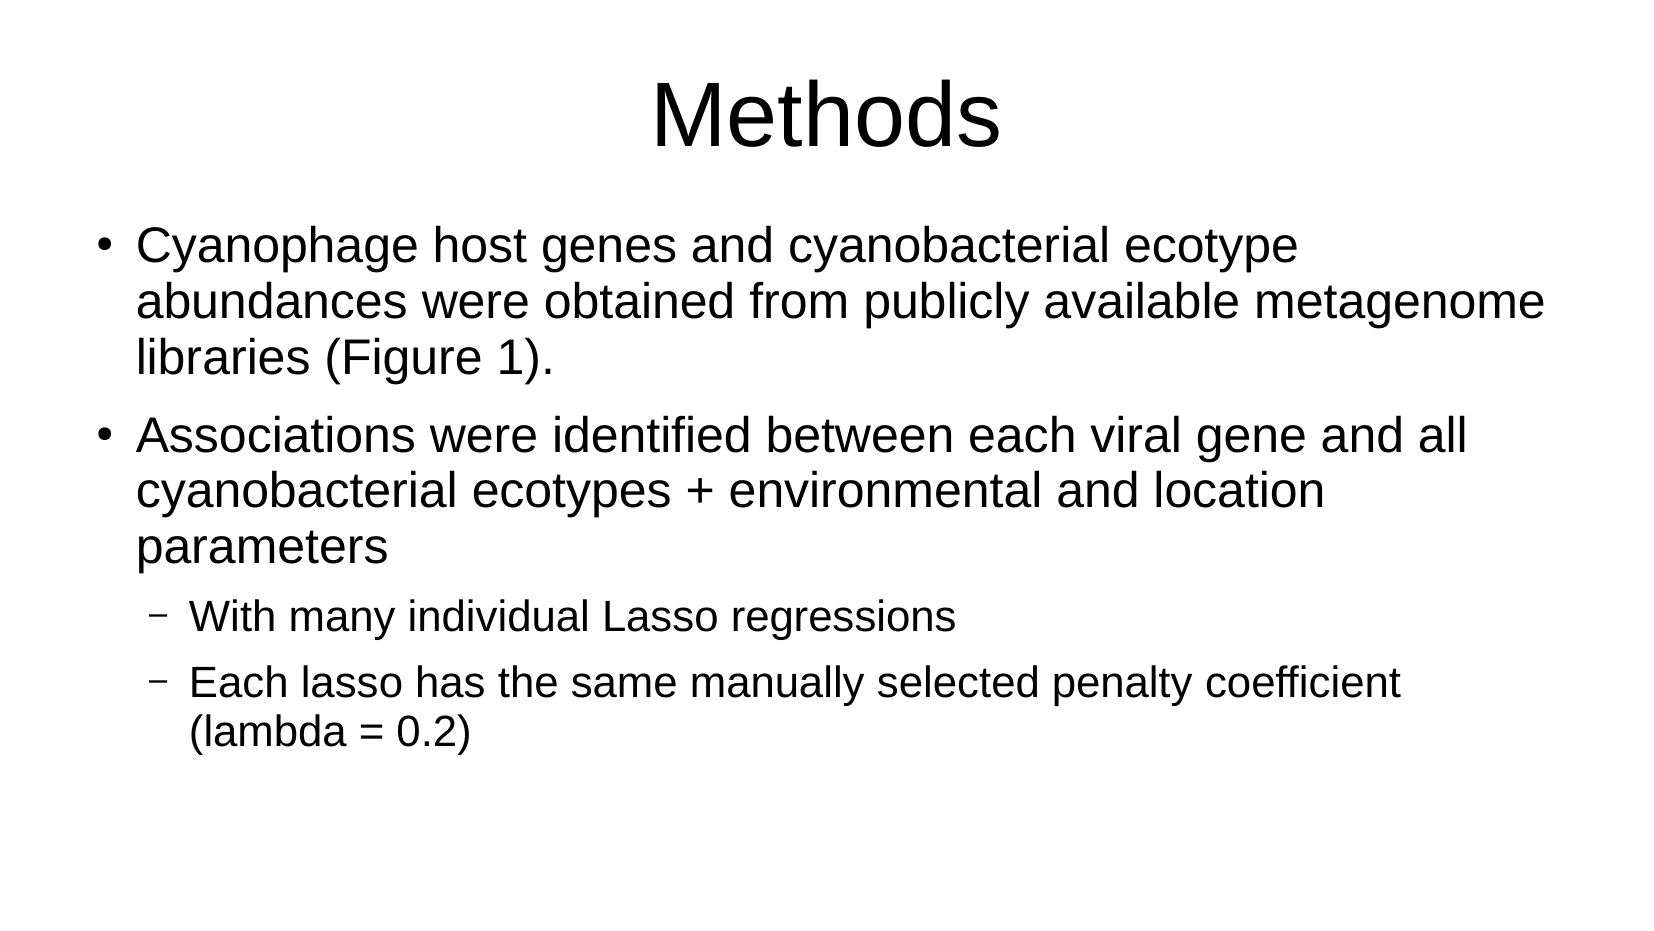

# Methods
Cyanophage host genes and cyanobacterial ecotype abundances were obtained from publicly available metagenome libraries (Figure 1).
Associations were identified between each viral gene and all cyanobacterial ecotypes + environmental and location parameters
With many individual Lasso regressions
Each lasso has the same manually selected penalty coefficient (lambda = 0.2)